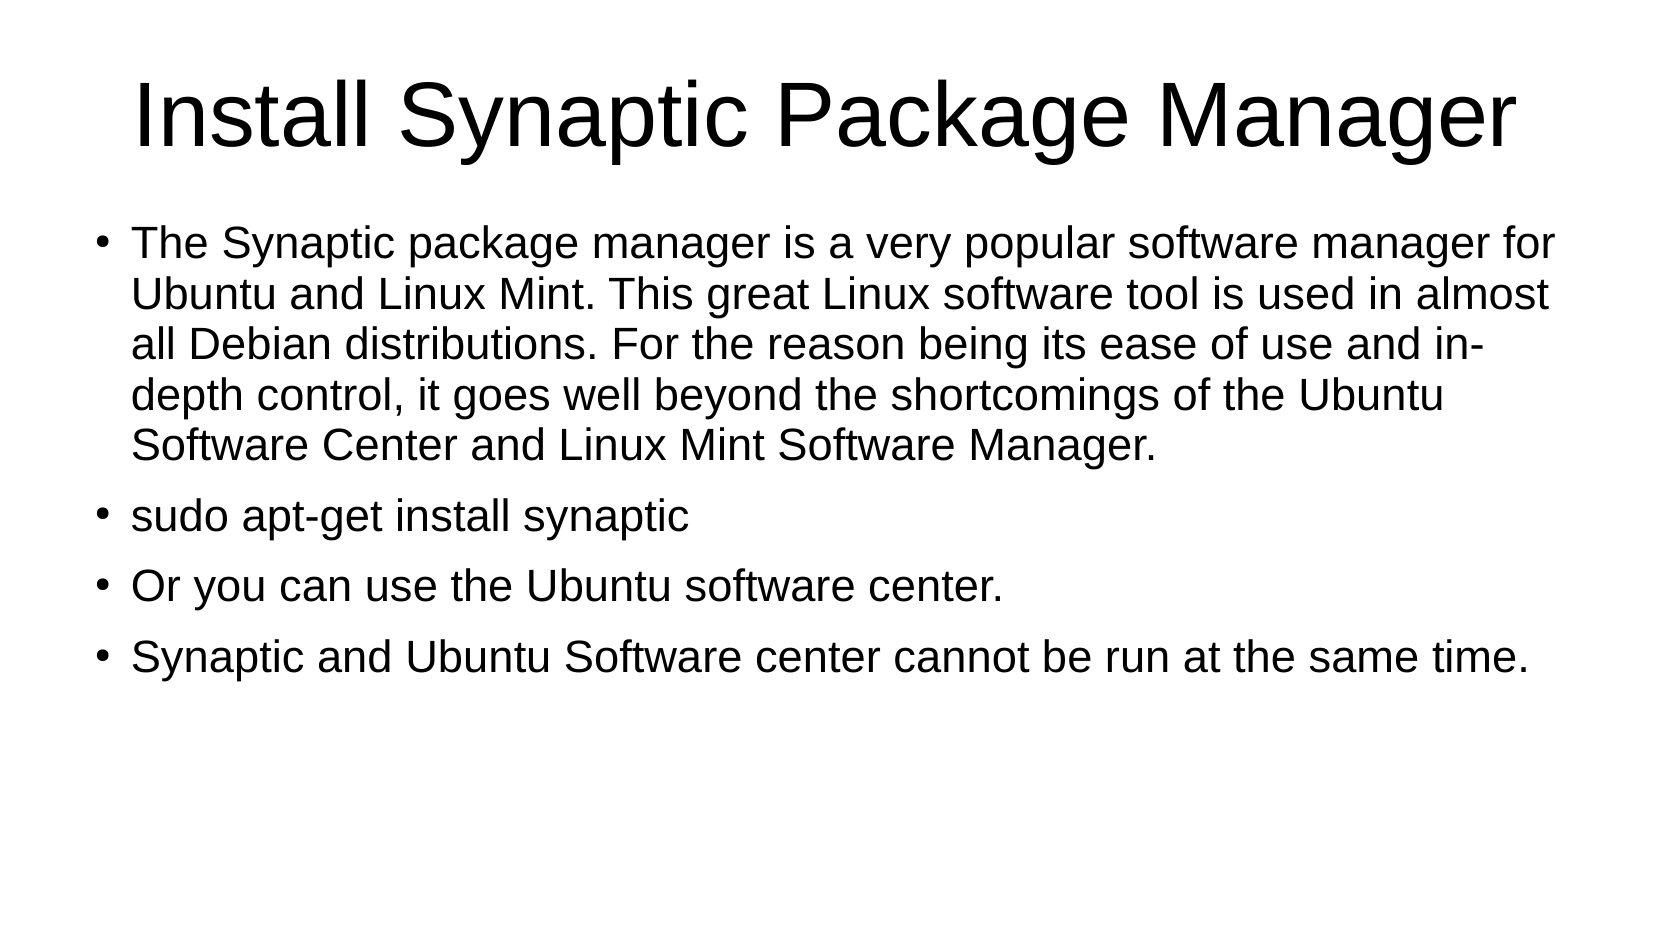

# Install Synaptic Package Manager
The Synaptic package manager is a very popular software manager for Ubuntu and Linux Mint. This great Linux software tool is used in almost all Debian distributions. For the reason being its ease of use and in-depth control, it goes well beyond the shortcomings of the Ubuntu Software Center and Linux Mint Software Manager.
sudo apt-get install synaptic
Or you can use the Ubuntu software center.
Synaptic and Ubuntu Software center cannot be run at the same time.